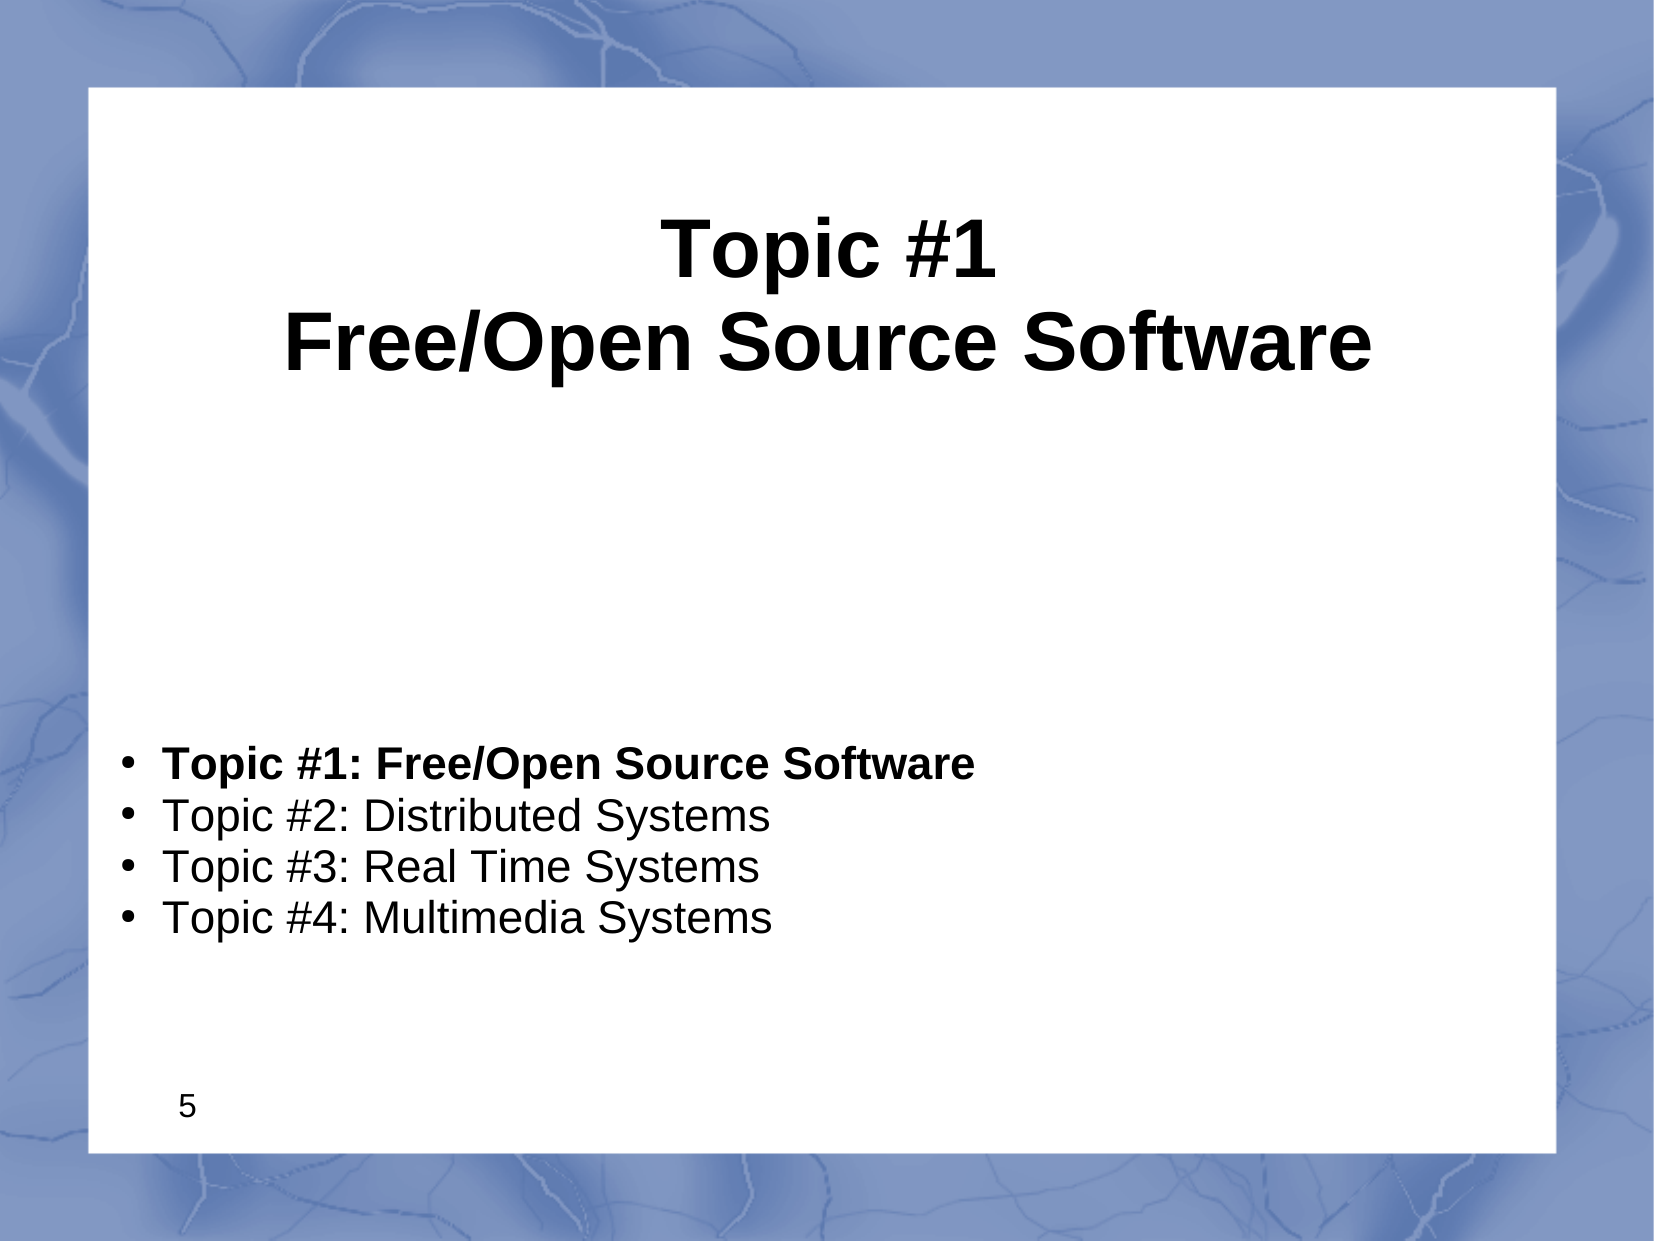

# Topic #1
Free/Open Source Software
 Topic #1: Free/Open Source Software
 Topic #2: Distributed Systems
 Topic #3: Real Time Systems
 Topic #4: Multimedia Systems
5